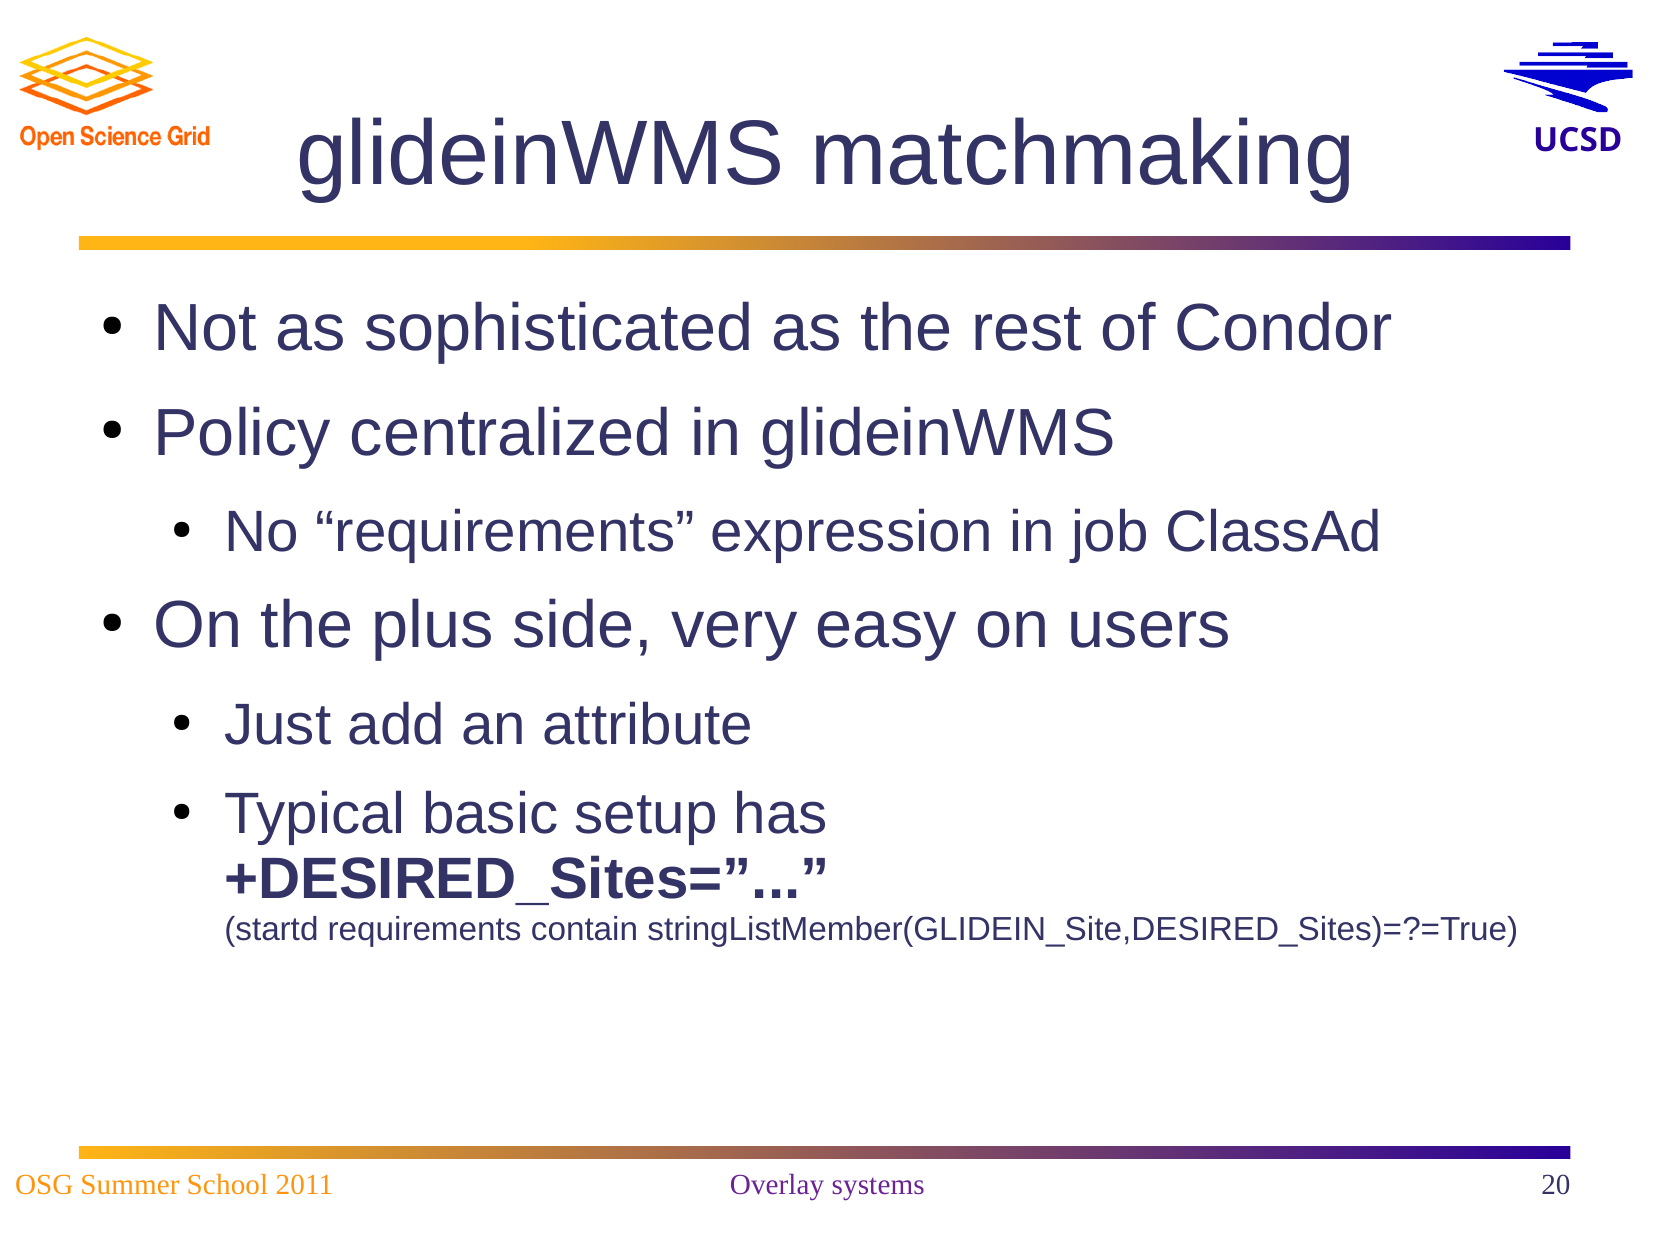

# glideinWMS matchmaking
Not as sophisticated as the rest of Condor
Policy centralized in glideinWMS
No “requirements” expression in job ClassAd
On the plus side, very easy on users
Just add an attribute
Typical basic setup has
+DESIRED_Sites=”...”
(startd requirements contain stringListMember(GLIDEIN_Site,DESIRED_Sites)=?=True)
OSG Summer School 2011
Overlay systems
20